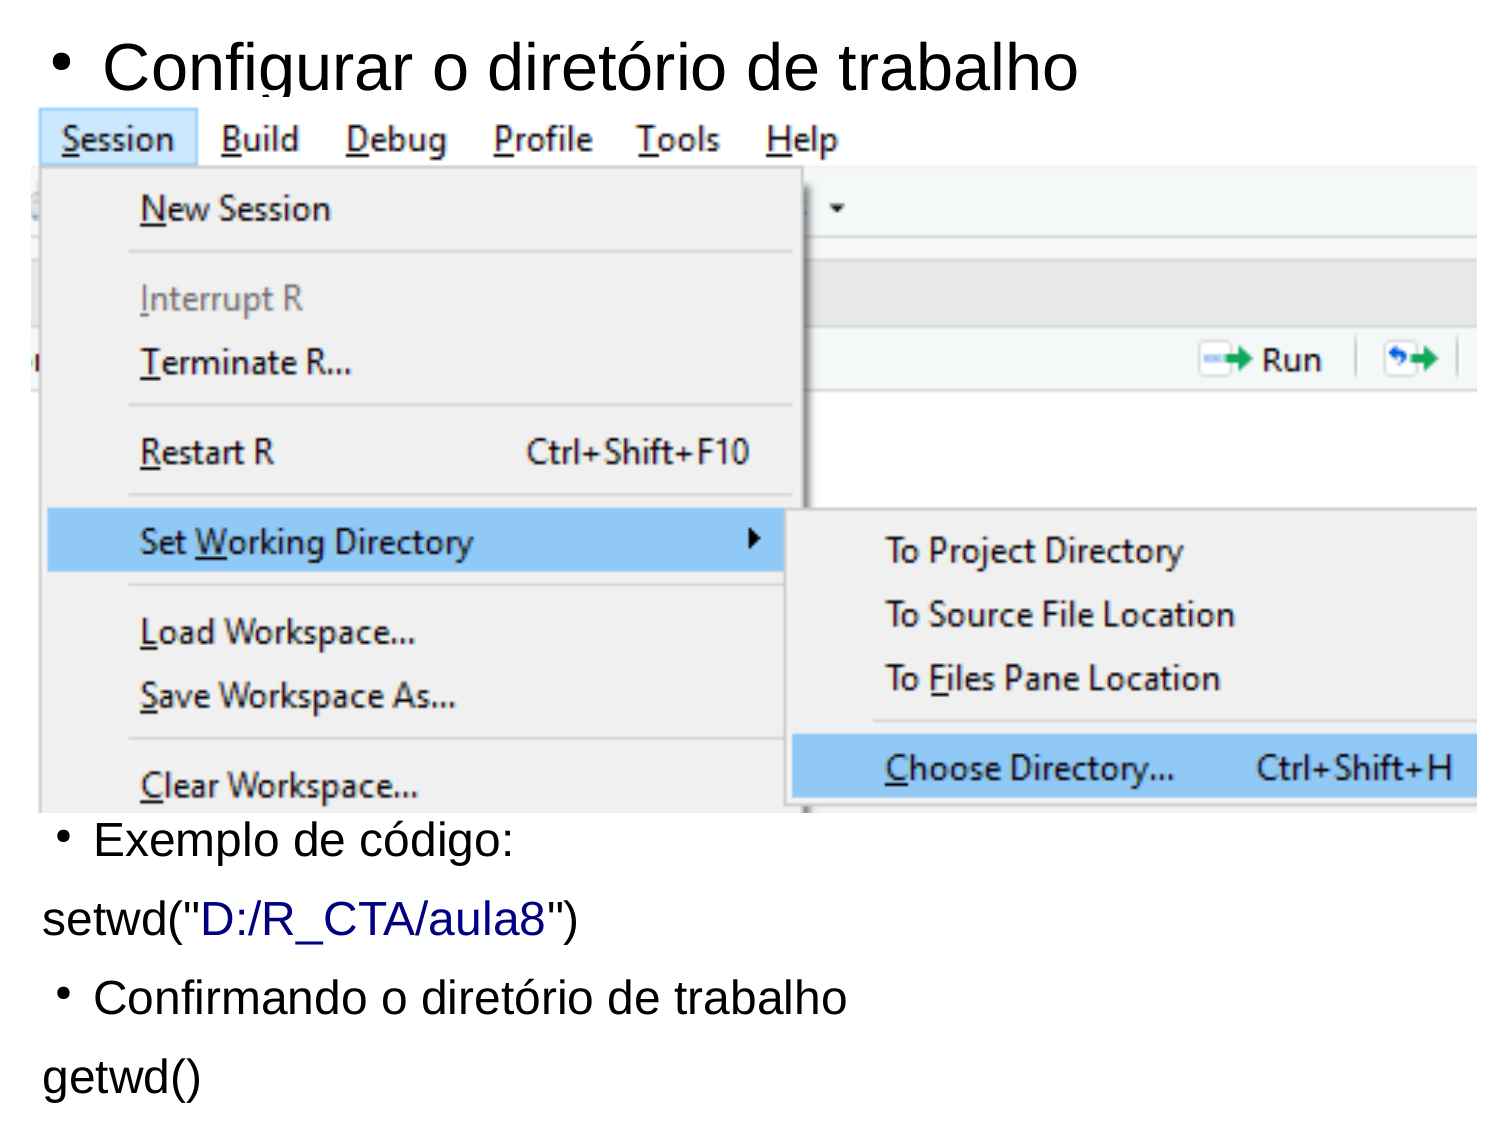

# Configurar o diretório de trabalho
Exemplo de código:
setwd("D:/R_CTA/aula8")
Confirmando o diretório de trabalho
getwd()